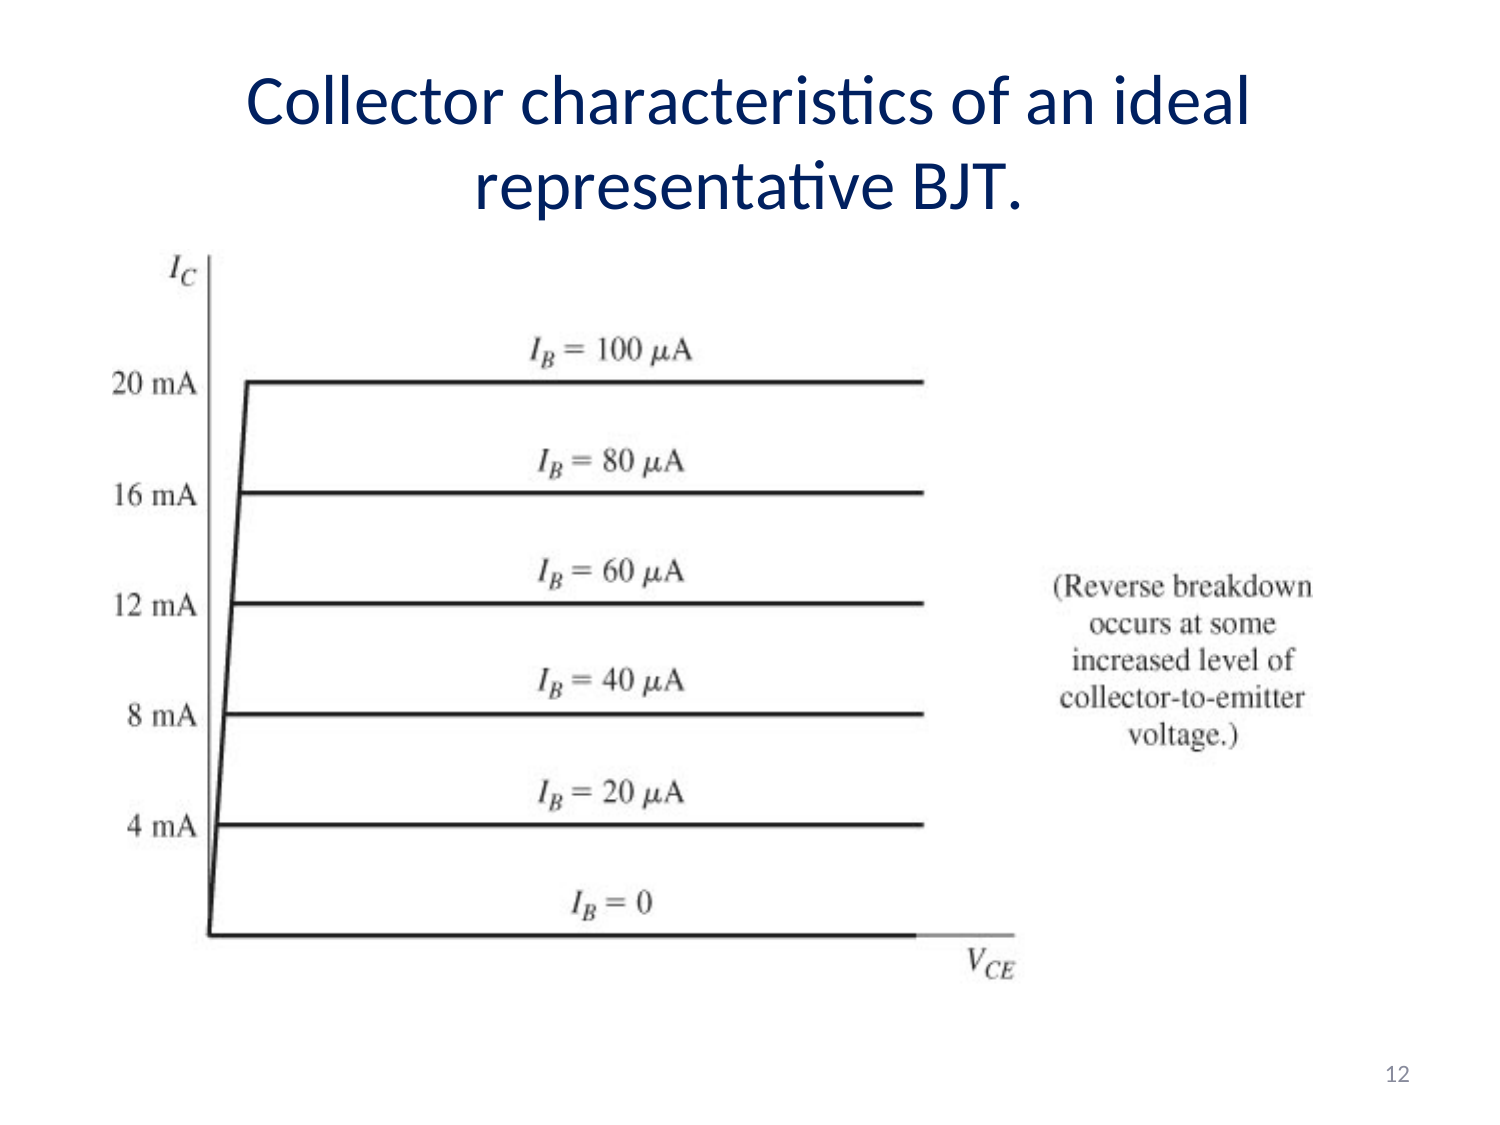

# Collector characteristics of an ideal representative BJT.